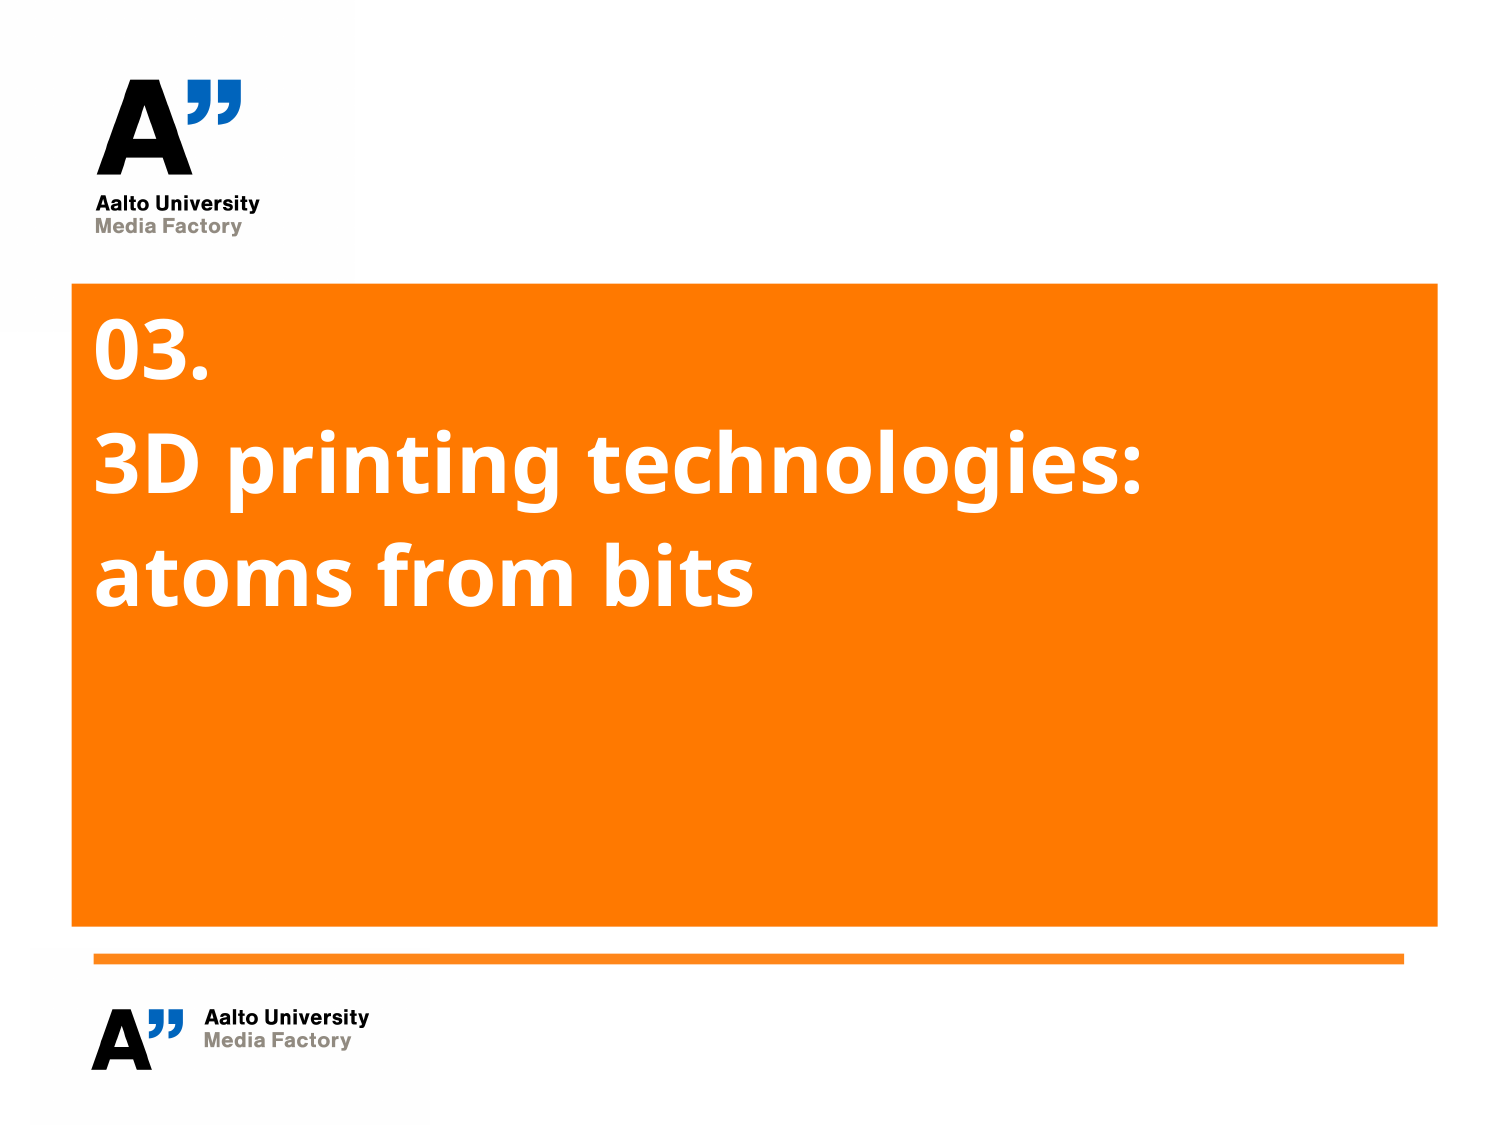

#
03.
3D printing technologies:
atoms from bits